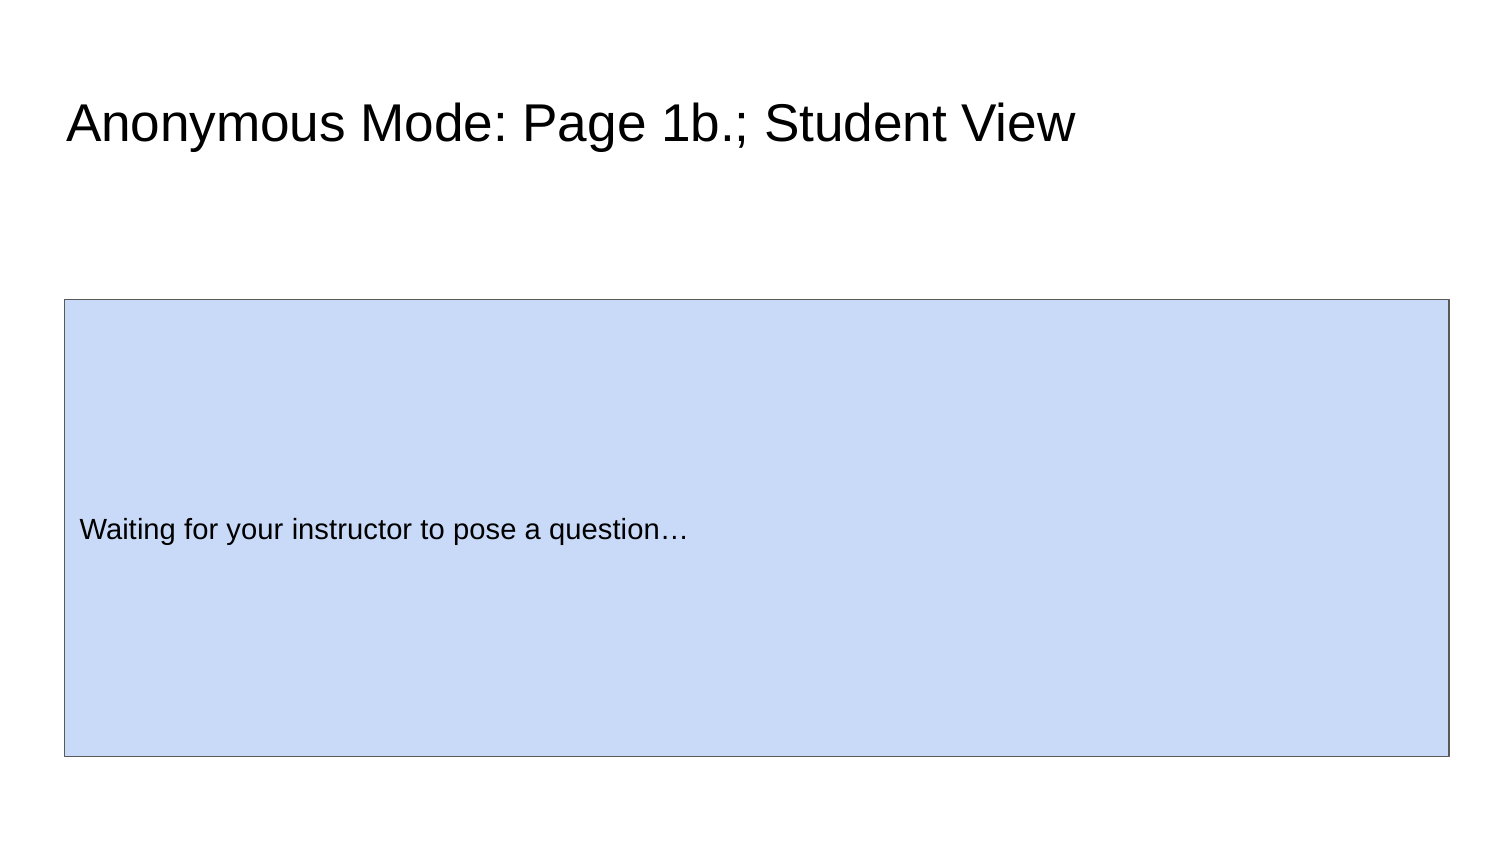

# Anonymous Mode: Page 1b.; Student View
Waiting for your instructor to pose a question…